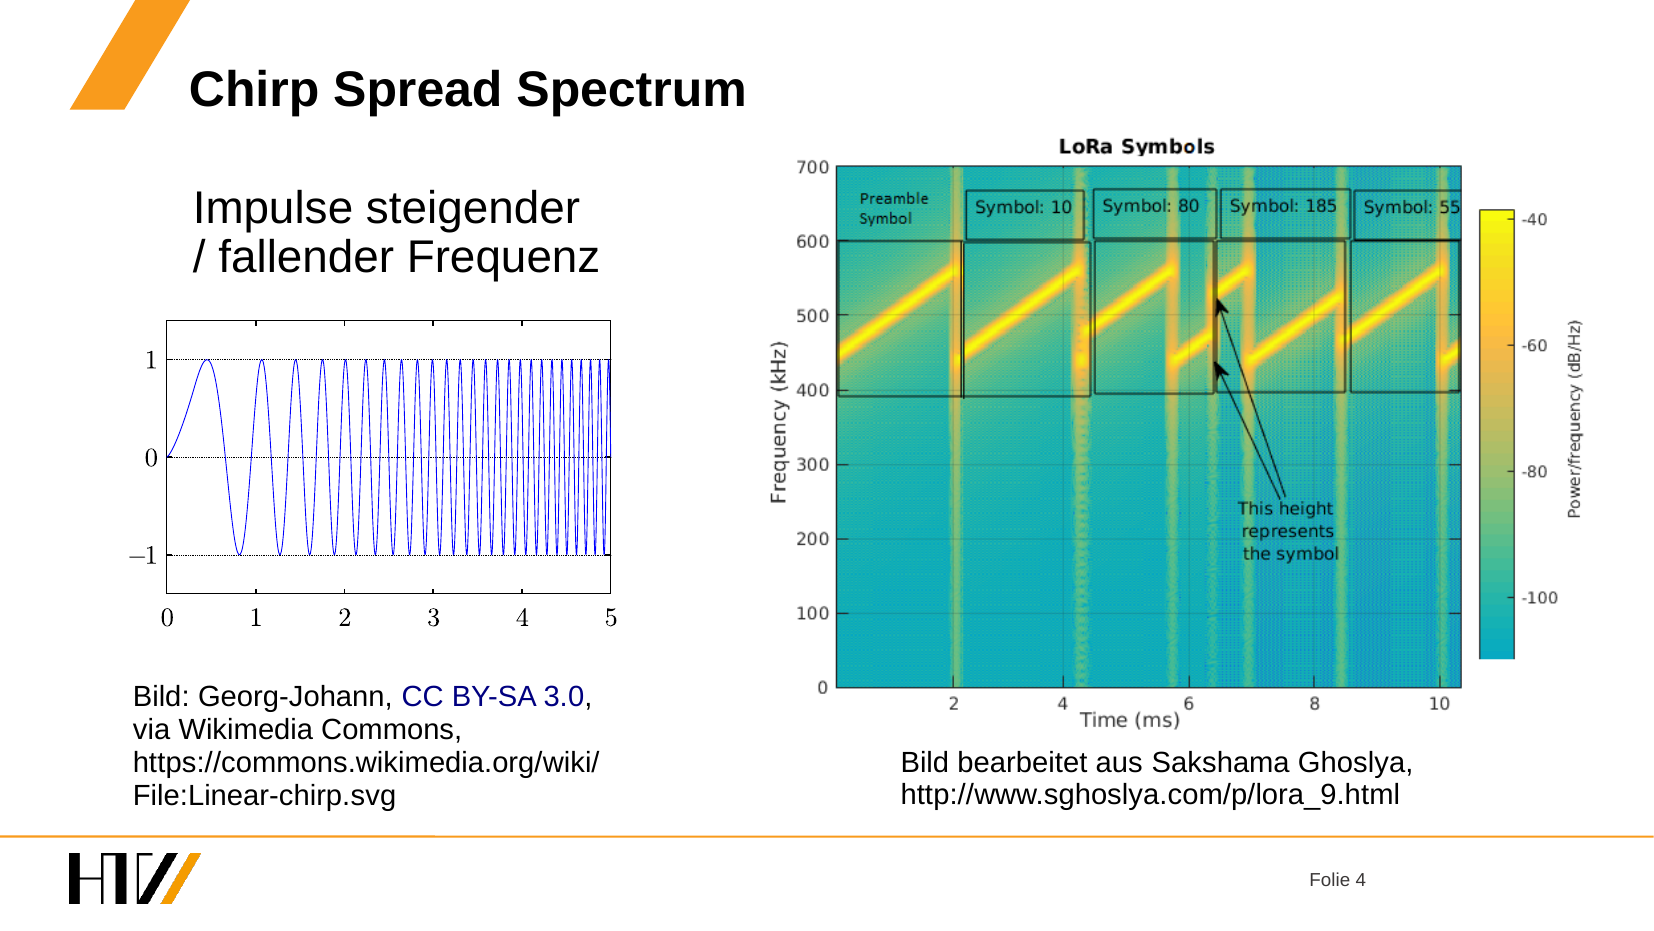

Chirp Spread Spectrum
# Impulse steigender / fallender Frequenz
Bild: Georg-Johann, CC BY-SA 3.0, via Wikimedia Commons, https://commons.wikimedia.org/wiki/File:Linear-chirp.svg
Bild bearbeitet aus Sakshama Ghoslya, http://www.sghoslya.com/p/lora_9.html
Folie